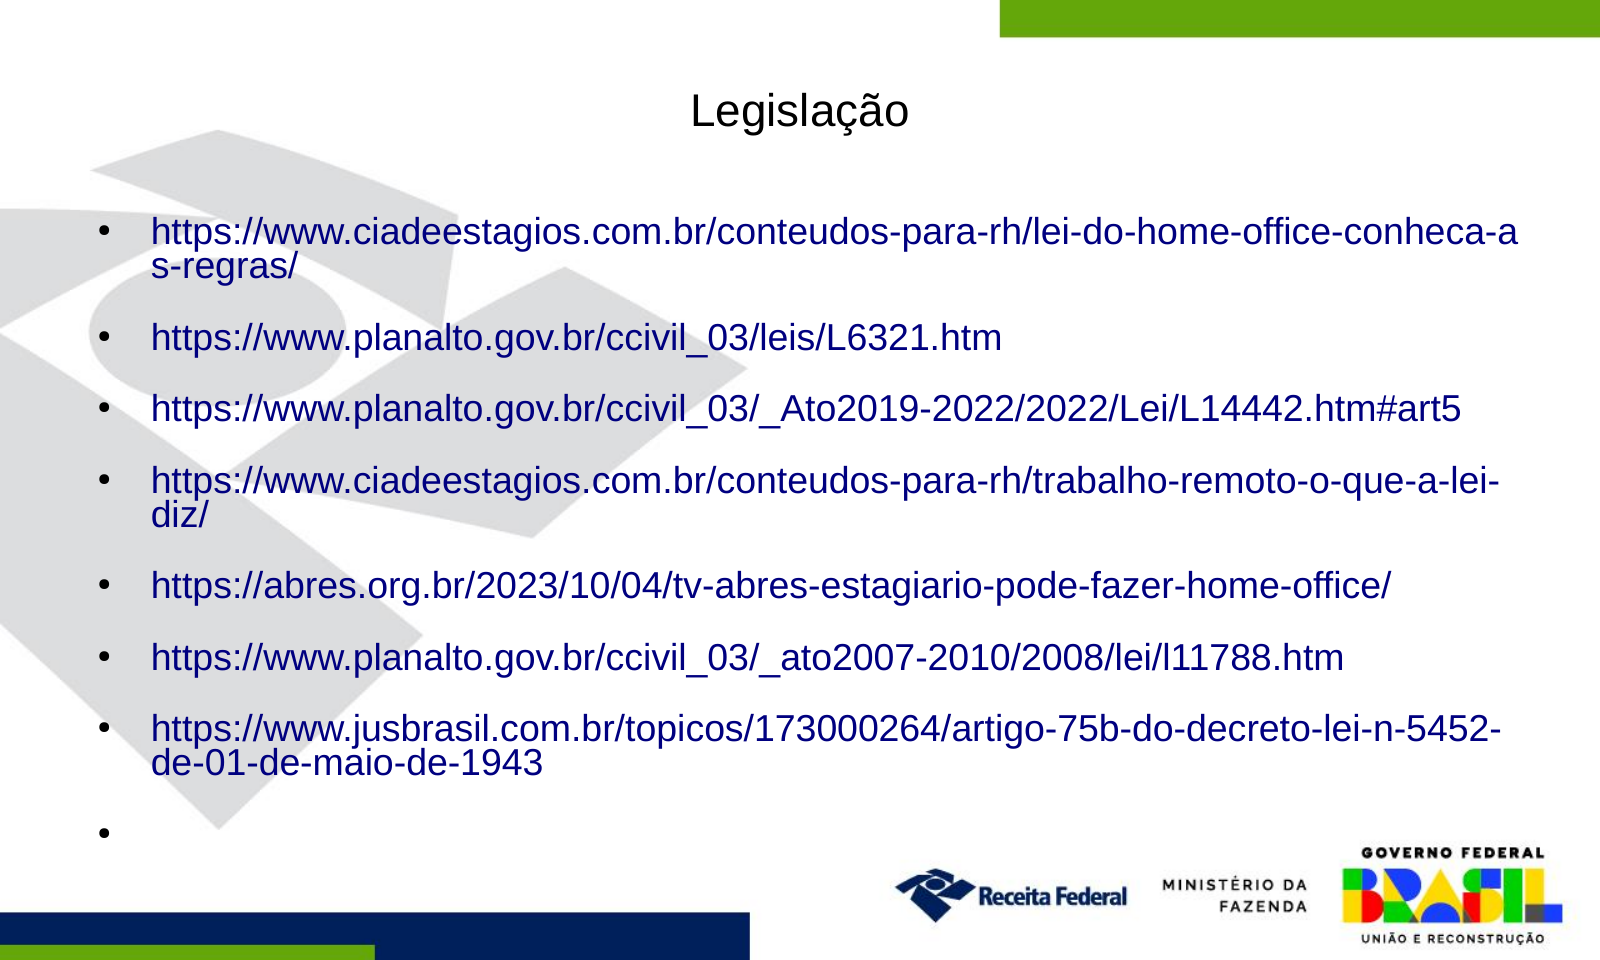

# Legislação
https://www.ciadeestagios.com.br/conteudos-para-rh/lei-do-home-office-conheca-as-regras/
https://www.planalto.gov.br/ccivil_03/leis/L6321.htm
https://www.planalto.gov.br/ccivil_03/_Ato2019-2022/2022/Lei/L14442.htm#art5
https://www.ciadeestagios.com.br/conteudos-para-rh/trabalho-remoto-o-que-a-lei-diz/
https://abres.org.br/2023/10/04/tv-abres-estagiario-pode-fazer-home-office/
https://www.planalto.gov.br/ccivil_03/_ato2007-2010/2008/lei/l11788.htm
https://www.jusbrasil.com.br/topicos/173000264/artigo-75b-do-decreto-lei-n-5452-de-01-de-maio-de-1943